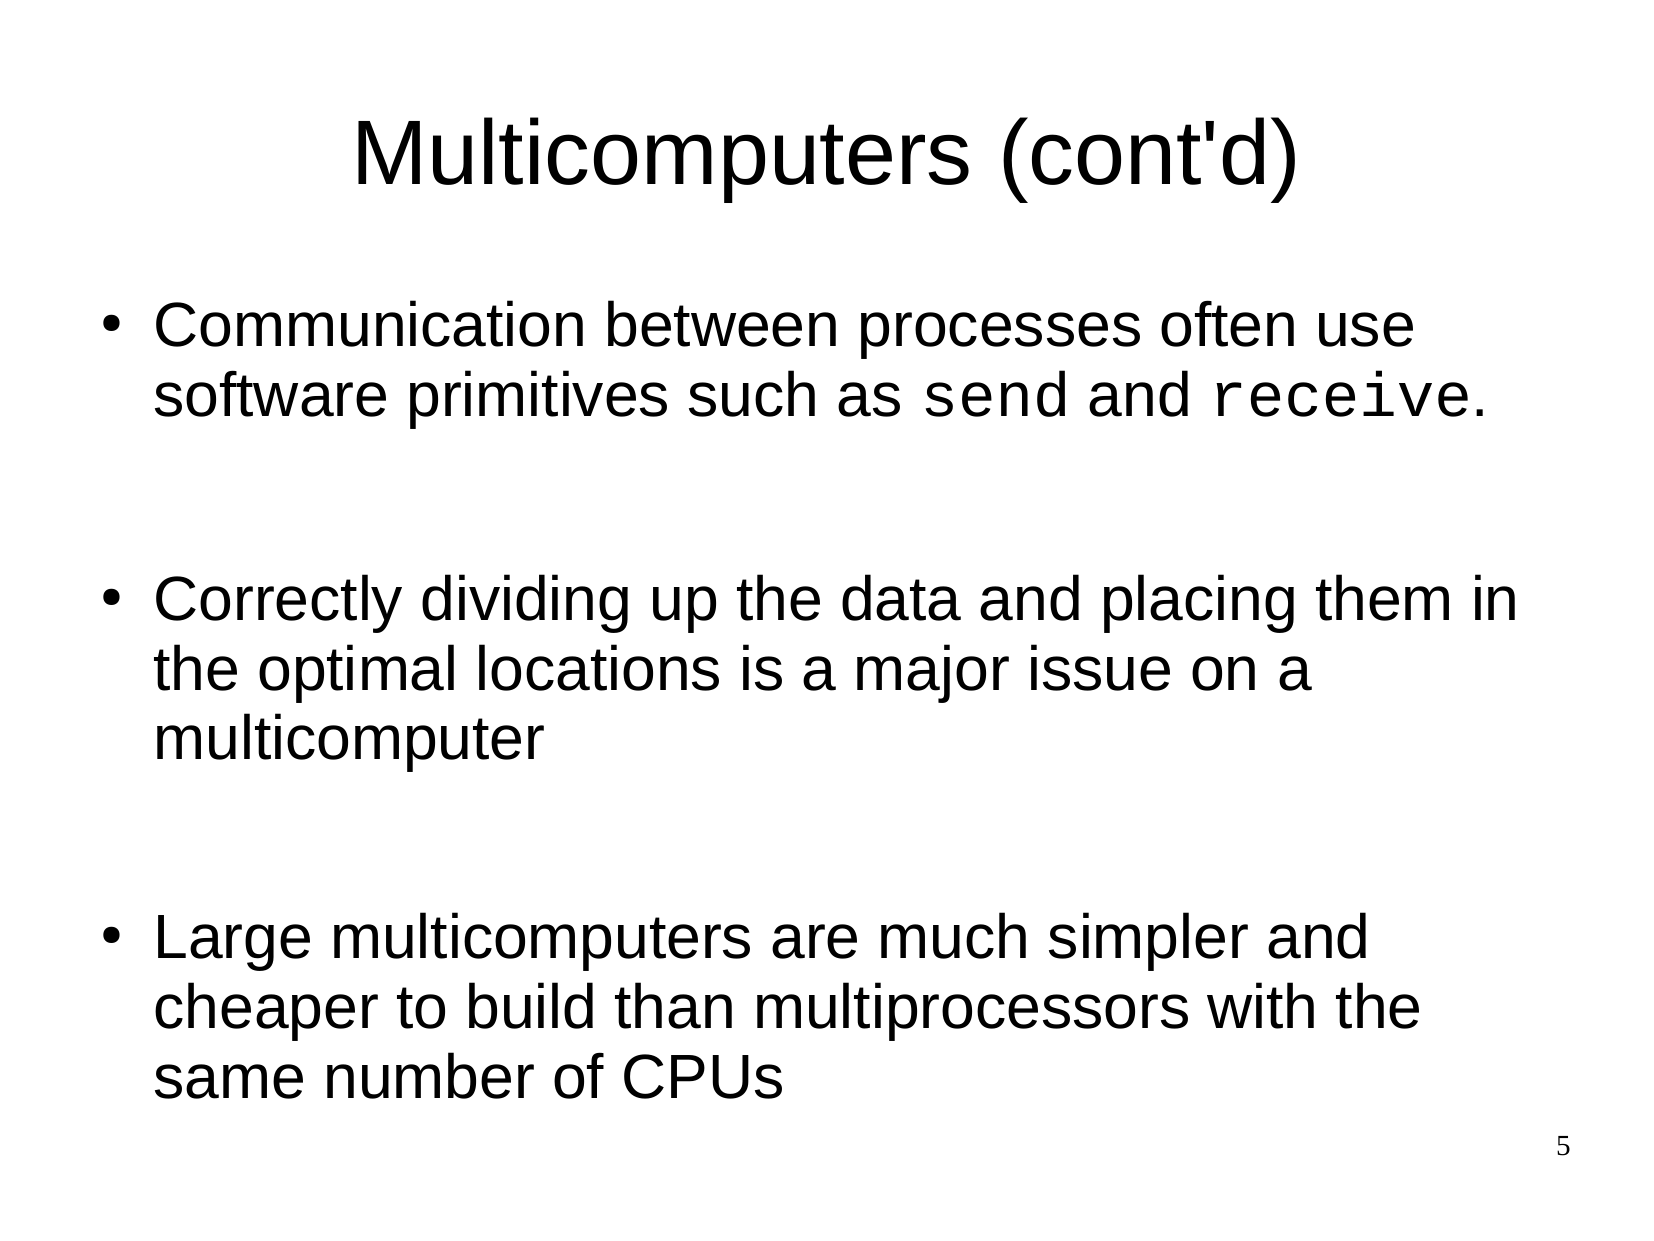

# Multicomputers (cont'd)
Communication between processes often use software primitives such as send and receive.
Correctly dividing up the data and placing them in the optimal locations is a major issue on a multicomputer
Large multicomputers are much simpler and cheaper to build than multiprocessors with the same number of CPUs
5